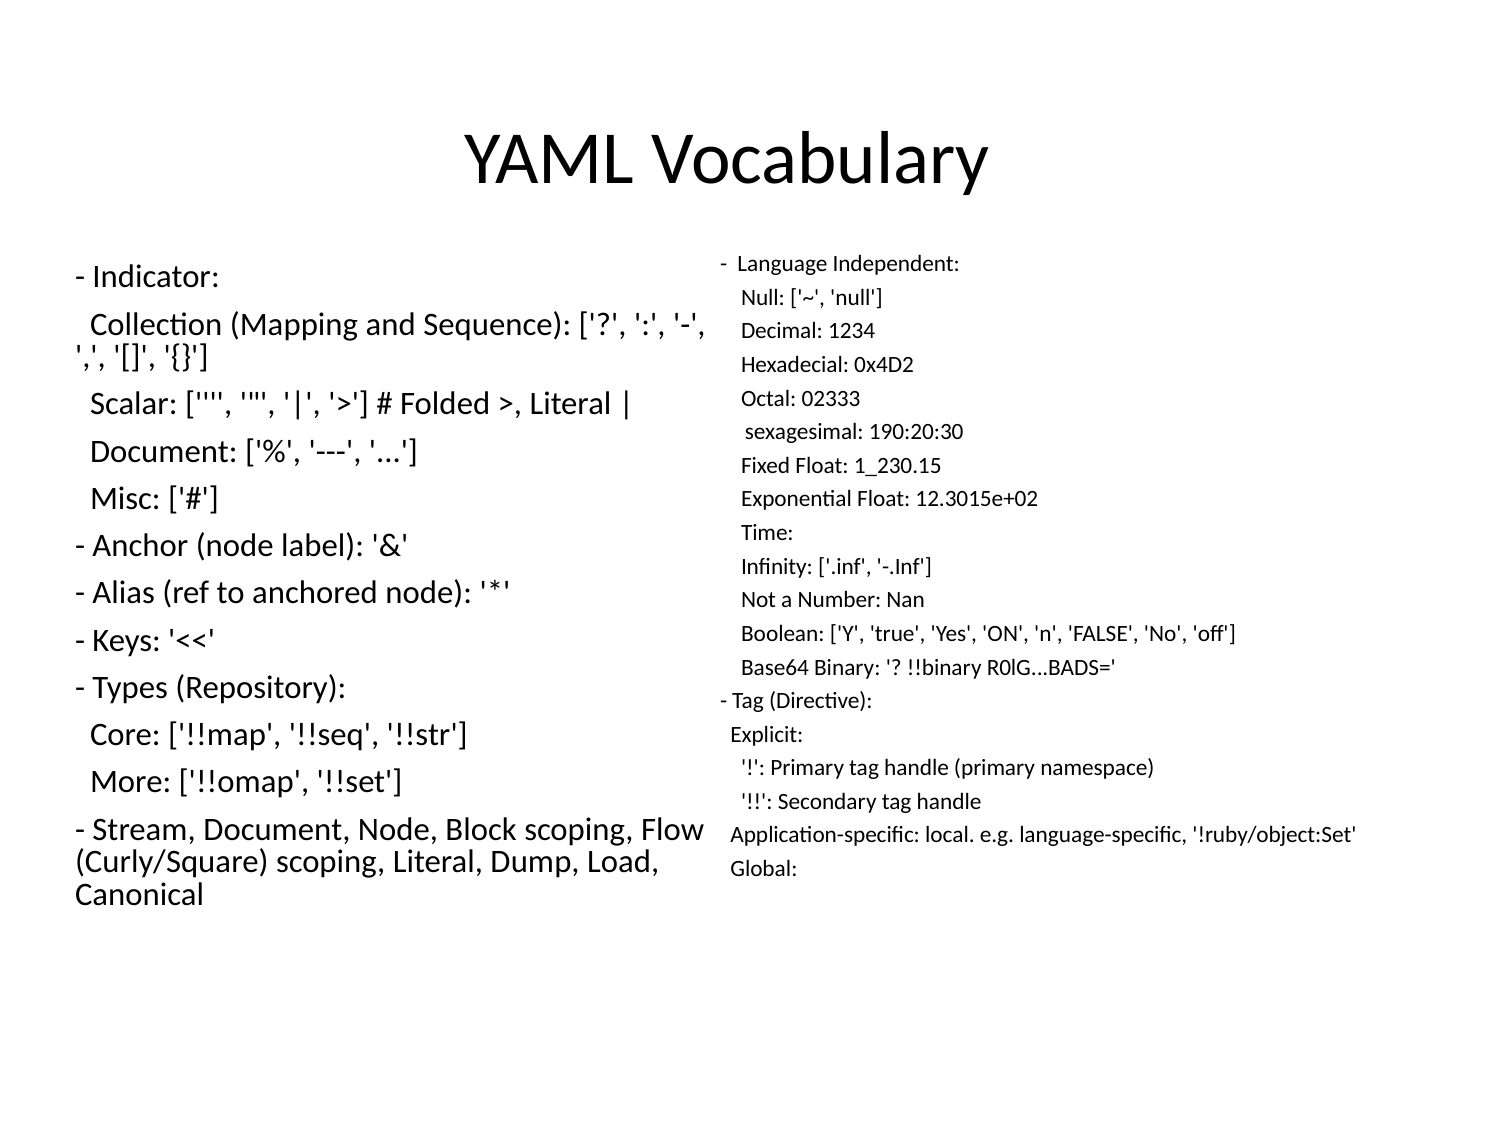

# YAML Vocabulary
- Language Independent:
 Null: ['~', 'null']
 Decimal: 1234
 Hexadecial: 0x4D2
 Octal: 02333
sexagesimal: 190:20:30
 Fixed Float: 1_230.15
 Exponential Float: 12.3015e+02
 Time:
 Infinity: ['.inf', '-.Inf']
 Not a Number: Nan
 Boolean: ['Y', 'true', 'Yes', 'ON', 'n', 'FALSE', 'No', 'off']
 Base64 Binary: '? !!binary R0lG...BADS='
- Tag (Directive):
 Explicit:
 '!': Primary tag handle (primary namespace)
 '!!': Secondary tag handle
 Application-specific: local. e.g. language-specific, '!ruby/object:Set'
 Global:
- Indicator:
 Collection (Mapping and Sequence): ['?', ':', '-', ',', '[]', '{}']
 Scalar: ['''', '"', '|', '>'] # Folded >, Literal |
 Document: ['%', '---', '...']
 Misc: ['#']
- Anchor (node label): '&'
- Alias (ref to anchored node): '*'
- Keys: '<<'
- Types (Repository):
 Core: ['!!map', '!!seq', '!!str']
 More: ['!!omap', '!!set']
- Stream, Document, Node, Block scoping, Flow (Curly/Square) scoping, Literal, Dump, Load, Canonical